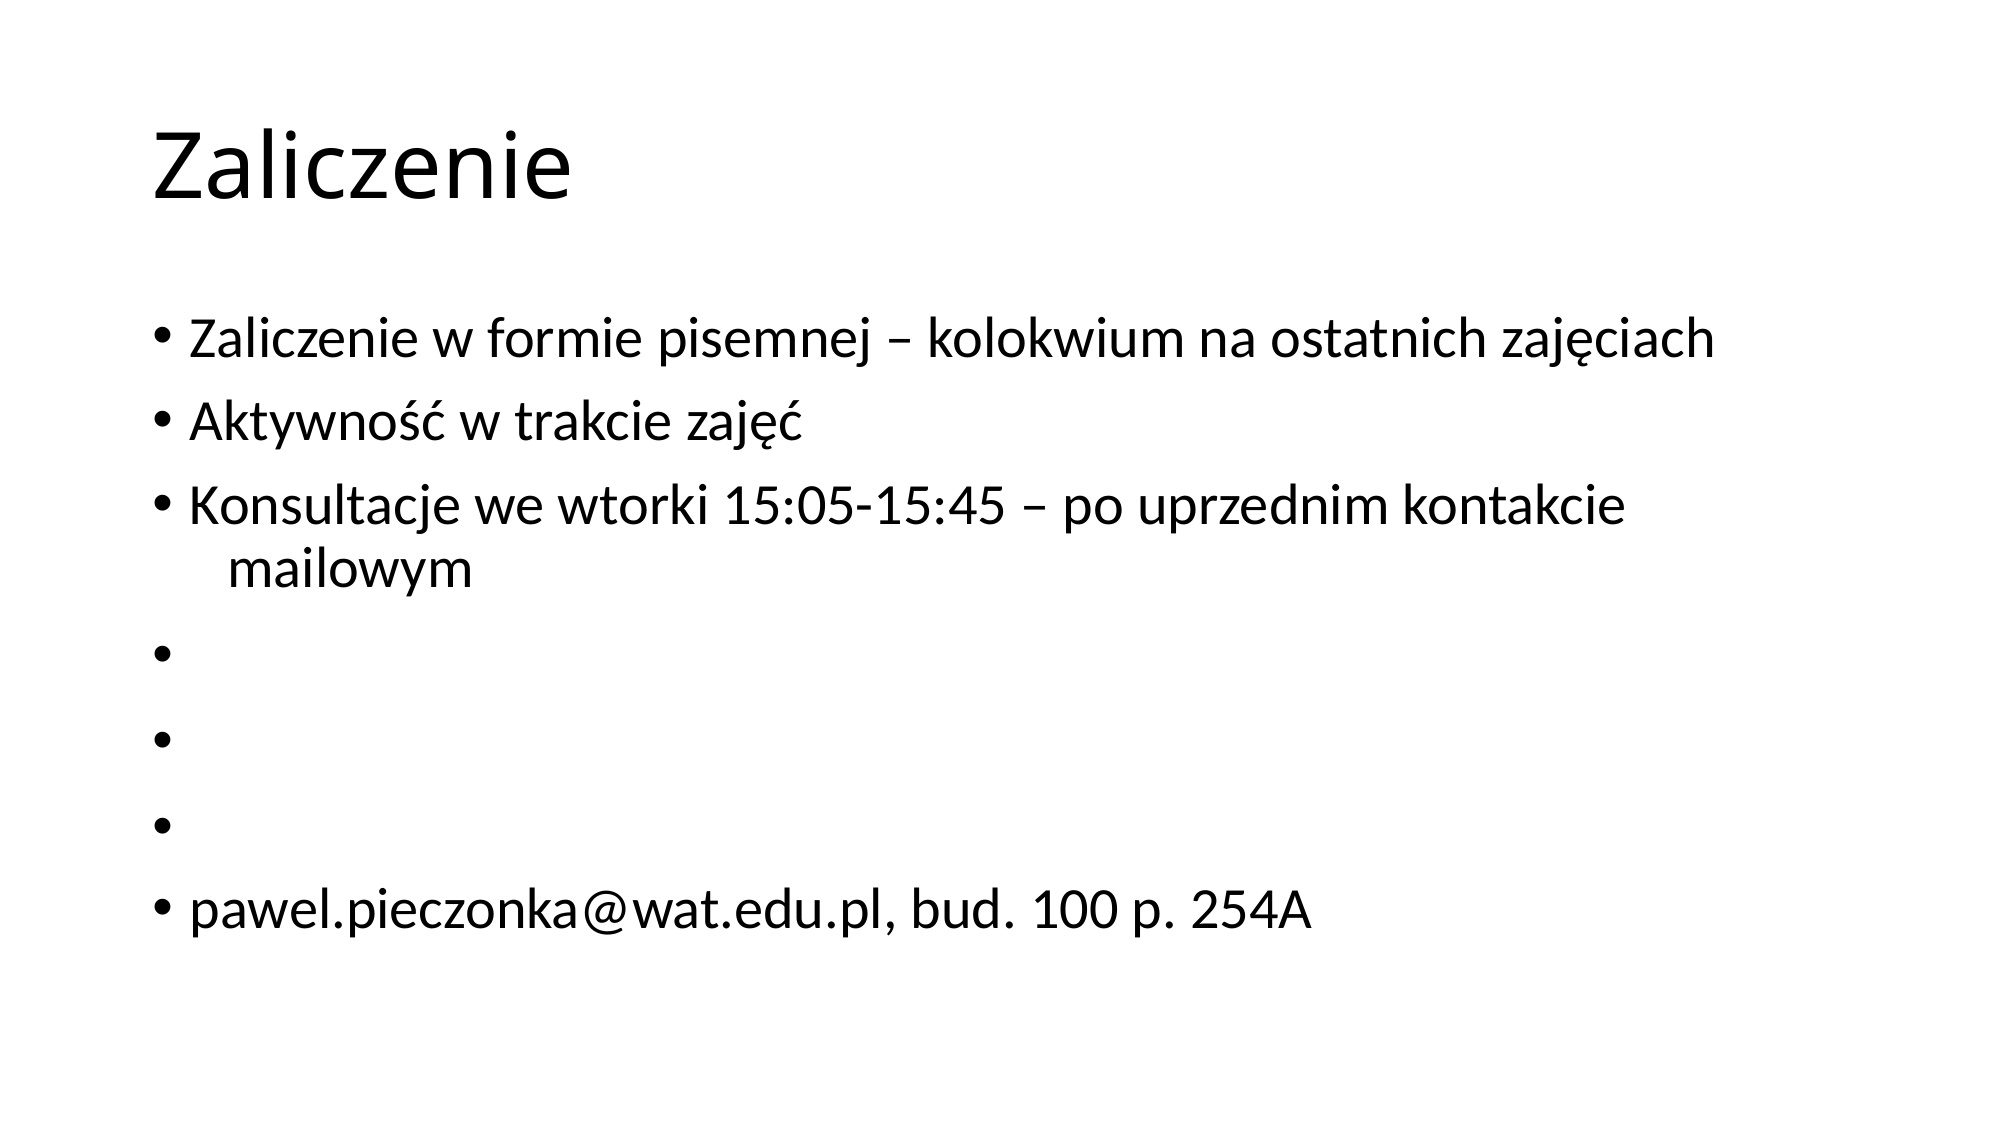

# Zaliczenie
Zaliczenie w formie pisemnej – kolokwium na ostatnich zajęciach
Aktywność w trakcie zajęć
Konsultacje we wtorki 15:05-15:45 – po uprzednim kontakcie mailowym
pawel.pieczonka@wat.edu.pl, bud. 100 p. 254A